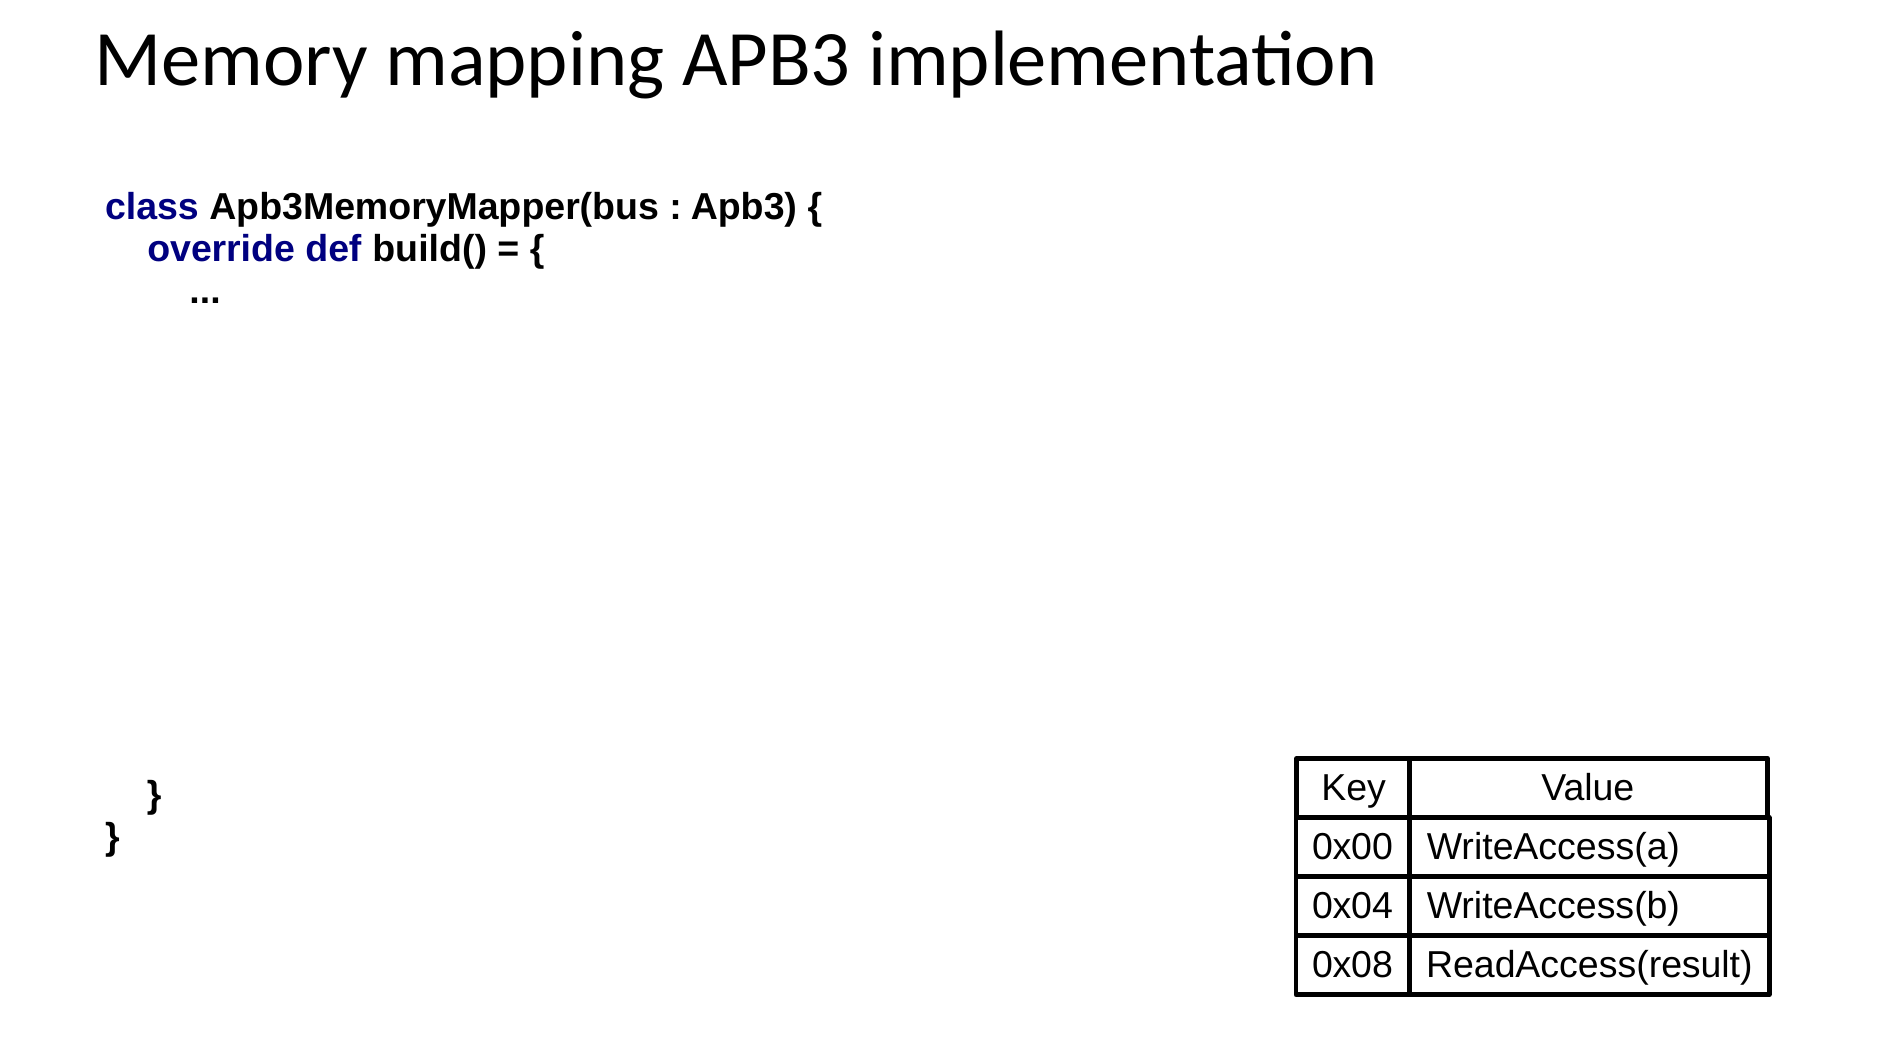

# Memory mapping APB3 implementation
class Apb3MemoryMapper(bus : Apb3) {
 override def build() = {
 ...
 }
}